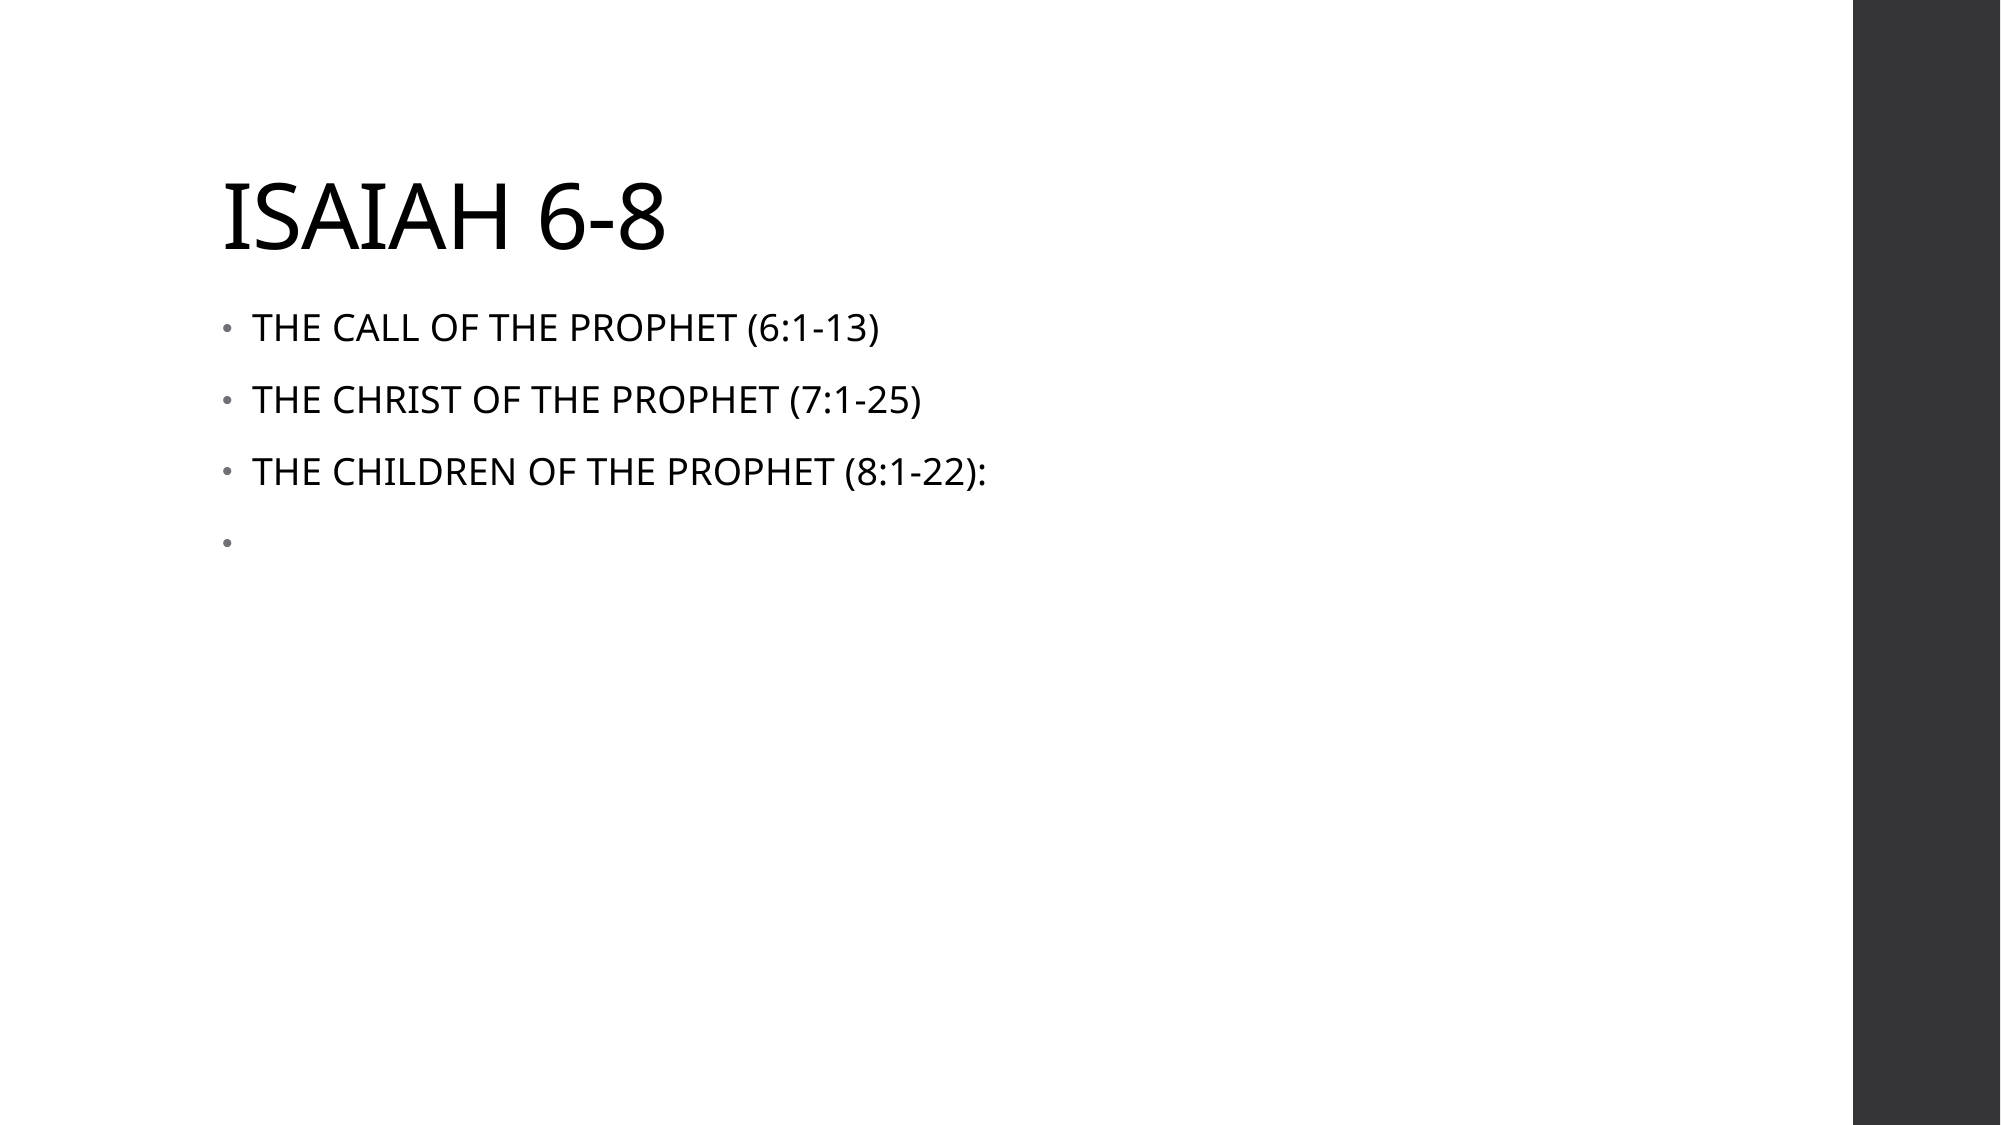

# ISAIAH 6-8
THE CALL OF THE PROPHET (6:1-13)
THE CHRIST OF THE PROPHET (7:1-25)
THE CHILDREN OF THE PROPHET (8:1-22):